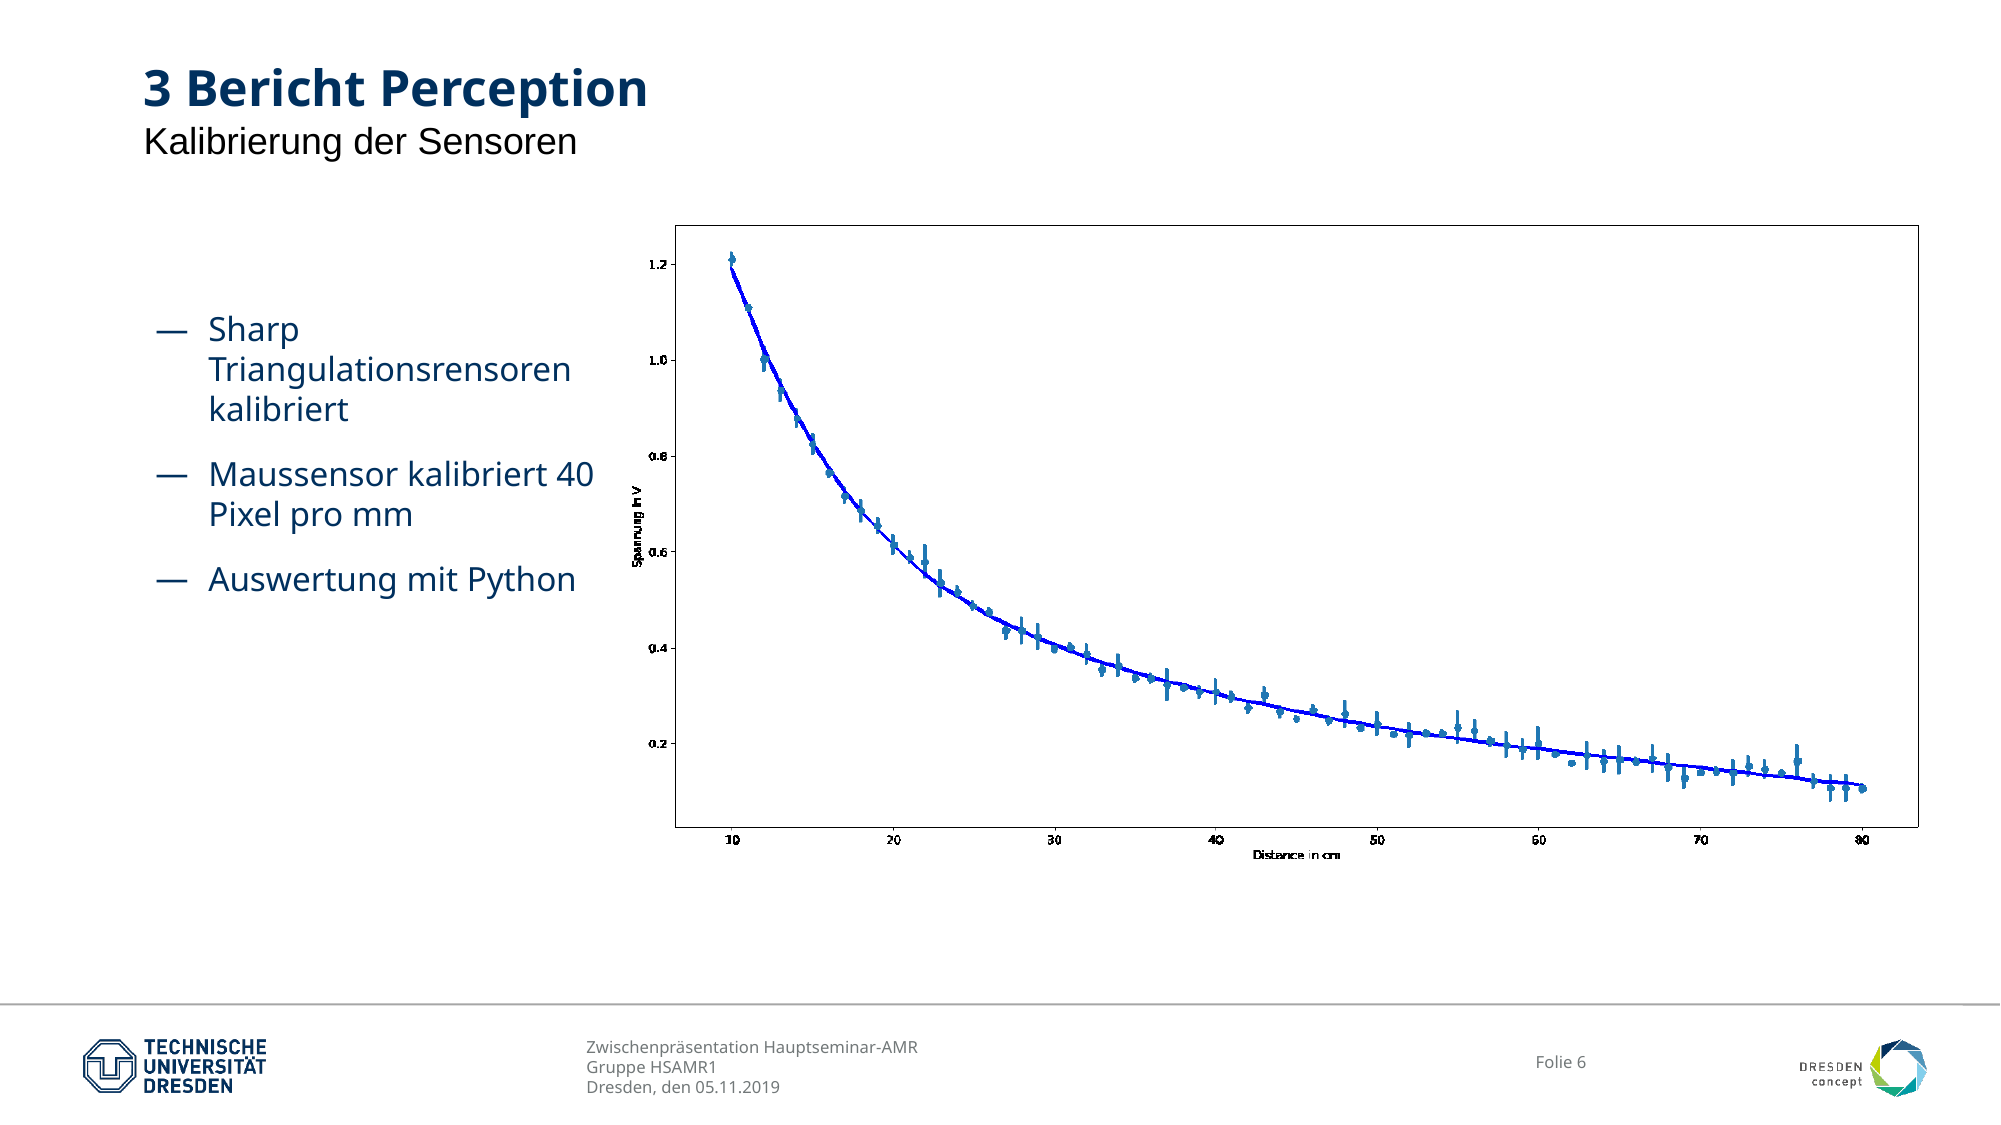

3 Bericht Perception
Kalibrierung der Sensoren
Sharp Triangulationsrensoren kalibriert
Maussensor kalibriert 40 Pixel pro mm
Auswertung mit Python